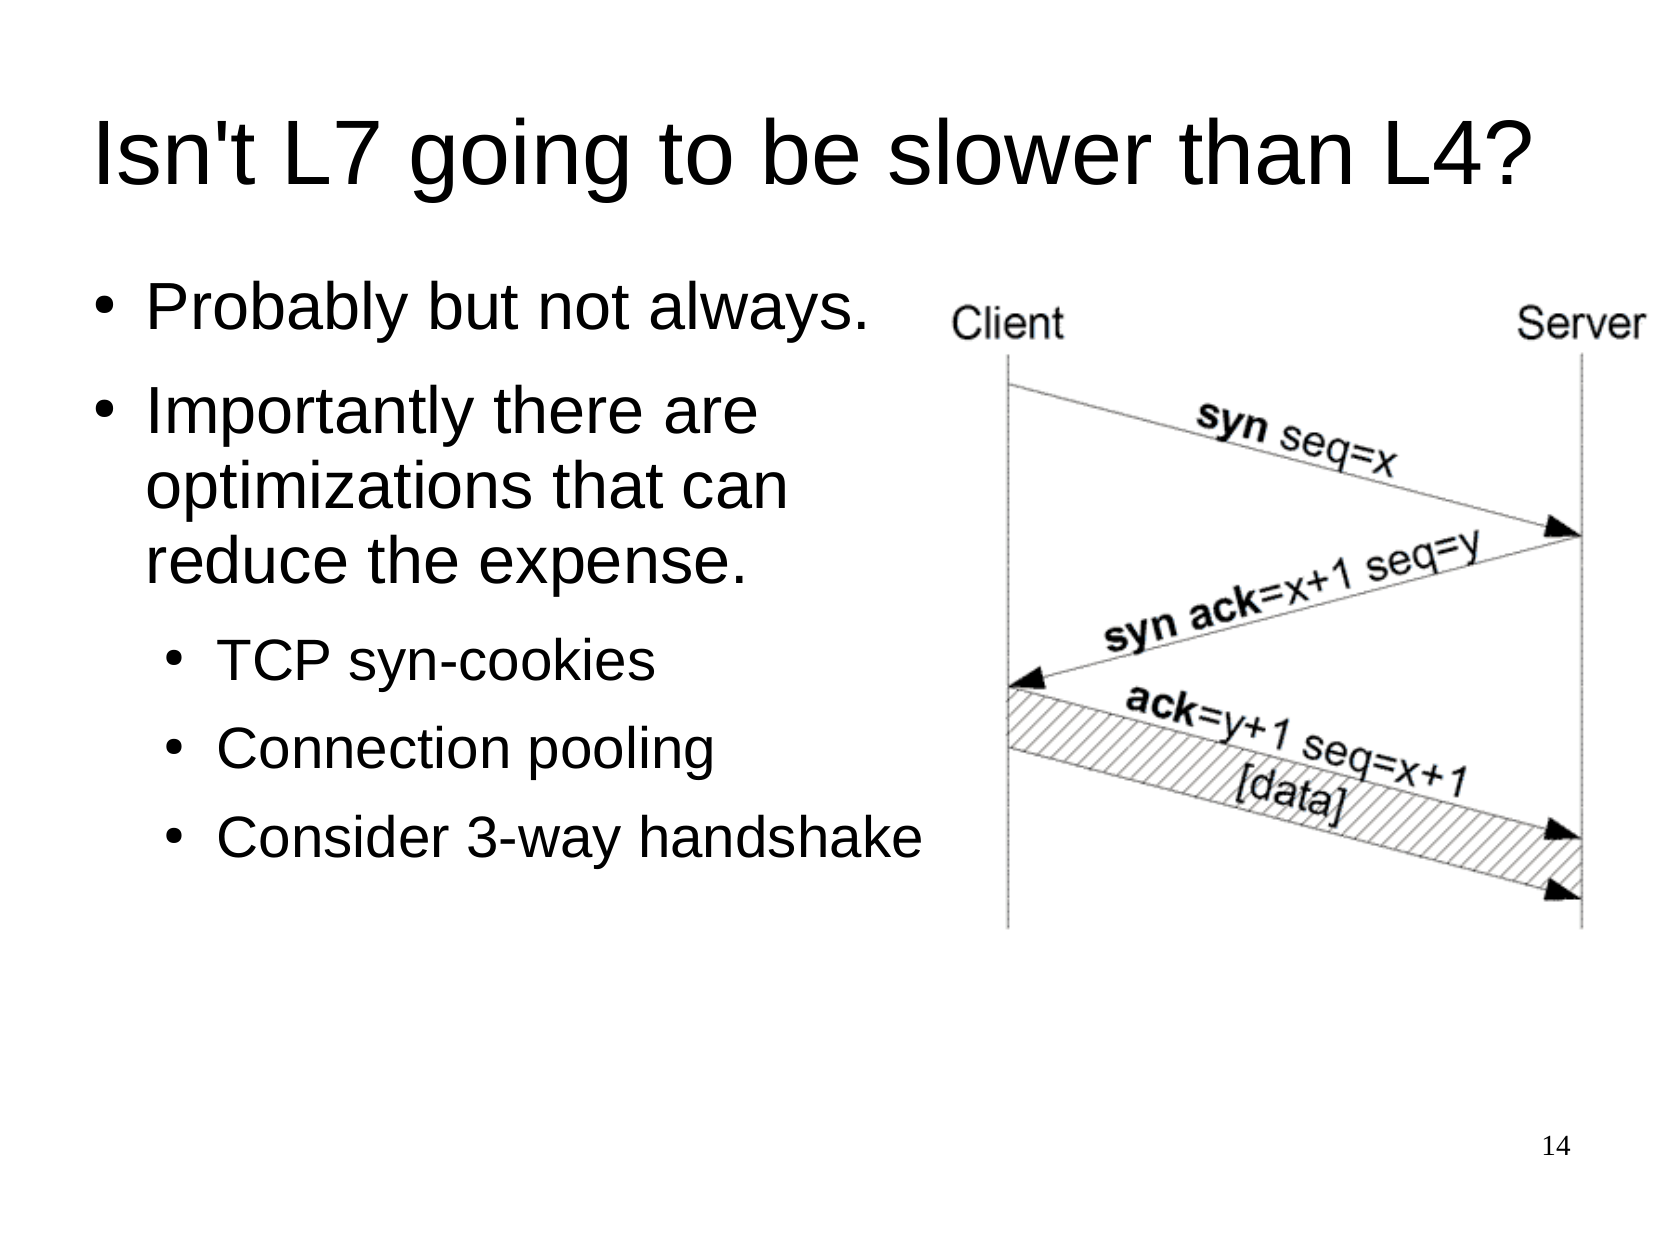

# Isn't L7 going to be slower than L4?
Probably but not always.
Importantly there are optimizations that can reduce the expense.
TCP syn-cookies
Connection pooling
Consider 3-way handshake
14